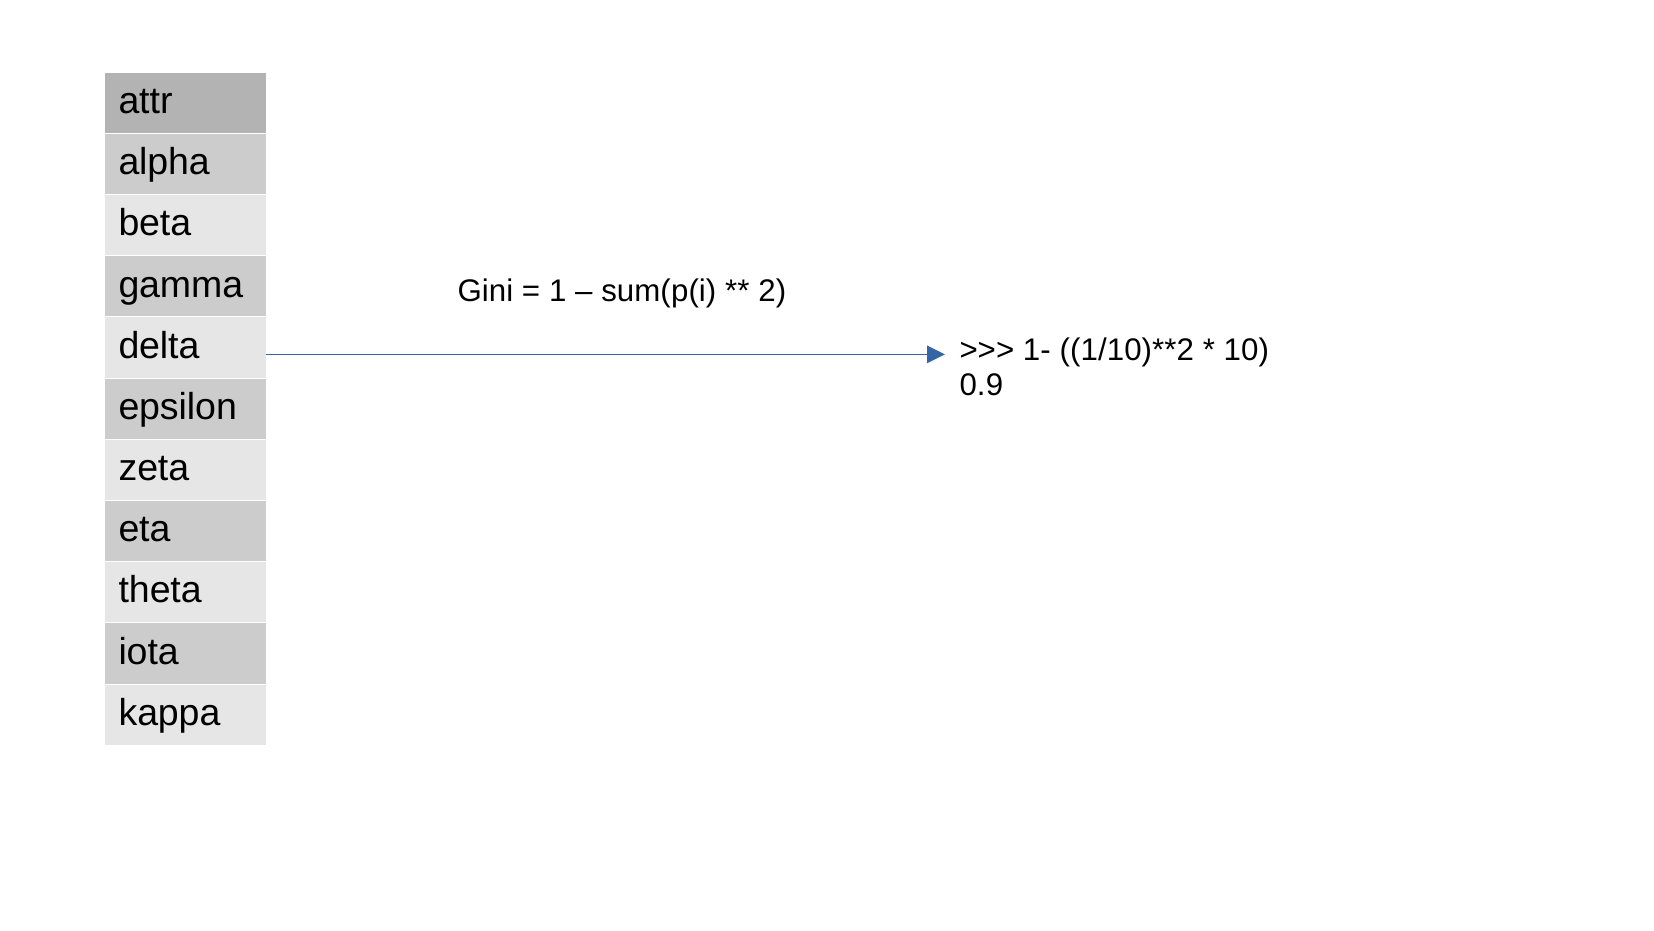

| attr |
| --- |
| alpha |
| beta |
| gamma |
| delta |
| epsilon |
| zeta |
| eta |
| theta |
| iota |
| kappa |
Gini = 1 – sum(p(i) ** 2)
>>> 1- ((1/10)**2 * 10)
0.9